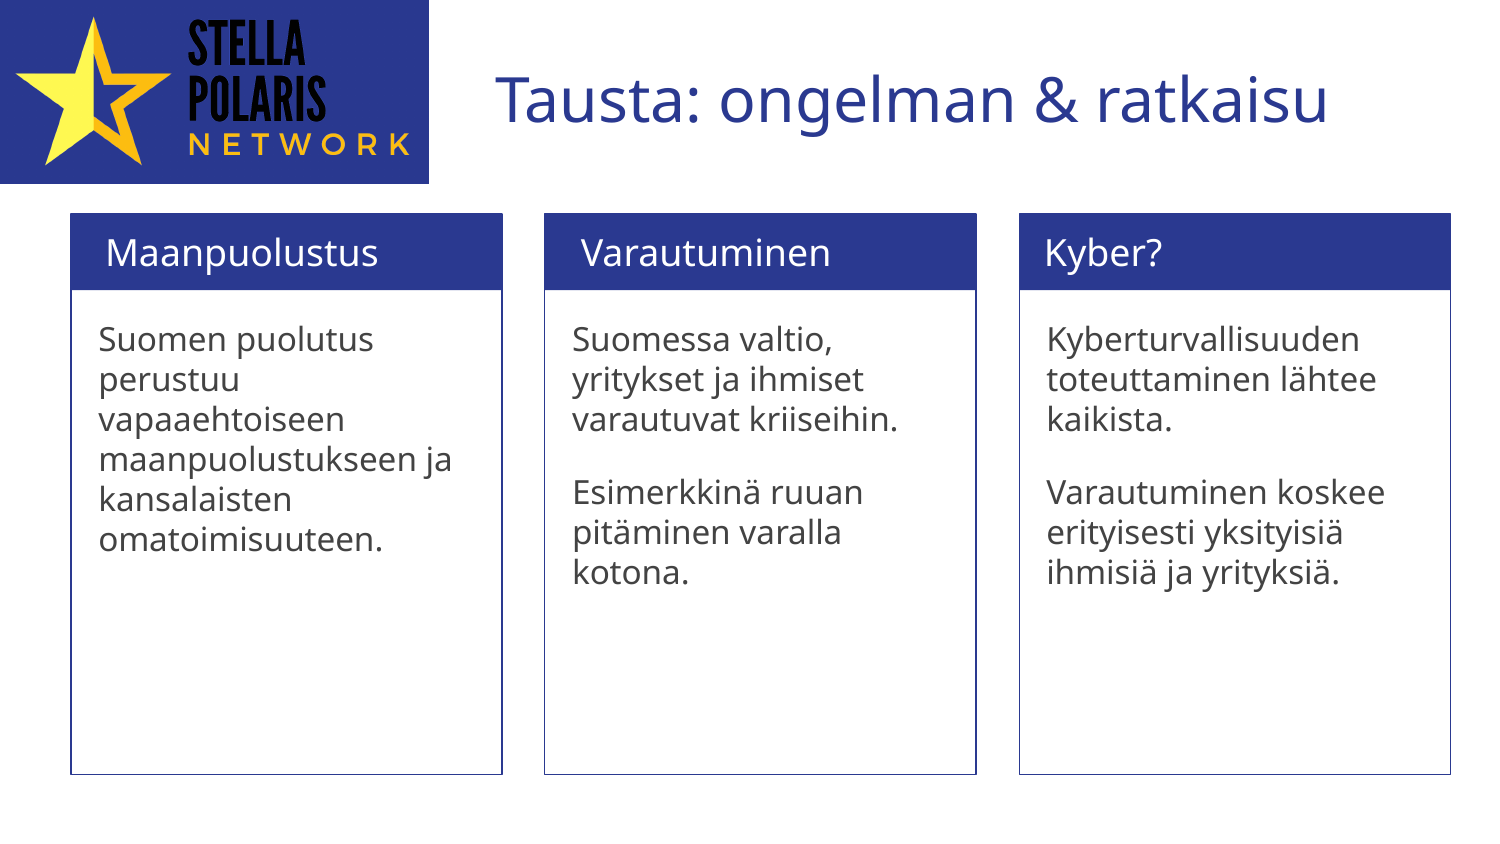

# Tausta: ongelman & ratkaisu
Maanpuolustus
 Varautuminen
Kyber?
Suomen puolutus perustuu vapaaehtoiseen maanpuolustukseen ja kansalaisten omatoimisuuteen.
Suomessa valtio, yritykset ja ihmiset varautuvat kriiseihin.
Esimerkkinä ruuan pitäminen varalla kotona.
Kyberturvallisuuden toteuttaminen lähtee kaikista.
Varautuminen koskee erityisesti yksityisiä ihmisiä ja yrityksiä.